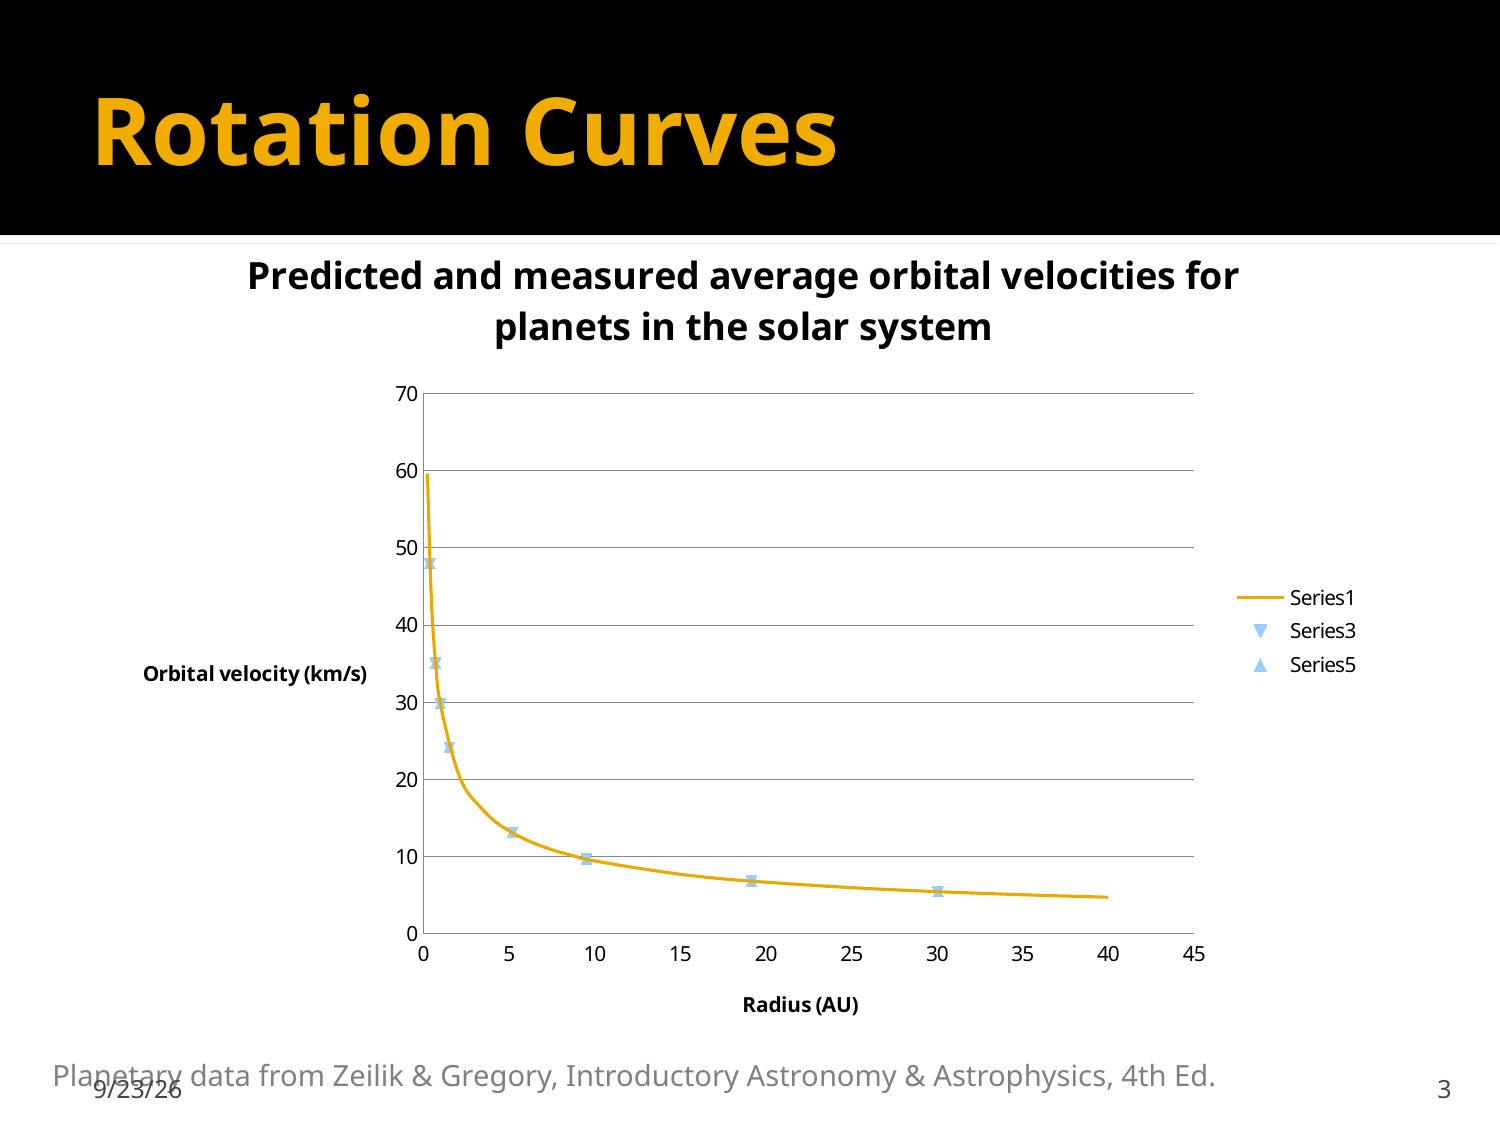

# Rotation Curves
### Chart: Predicted and measured average orbital velocities for planets in the solar system
| Category | | | |
|---|---|---|---|Planetary data from Zeilik & Gregory, Introductory Astronomy & Astrophysics, 4th Ed.